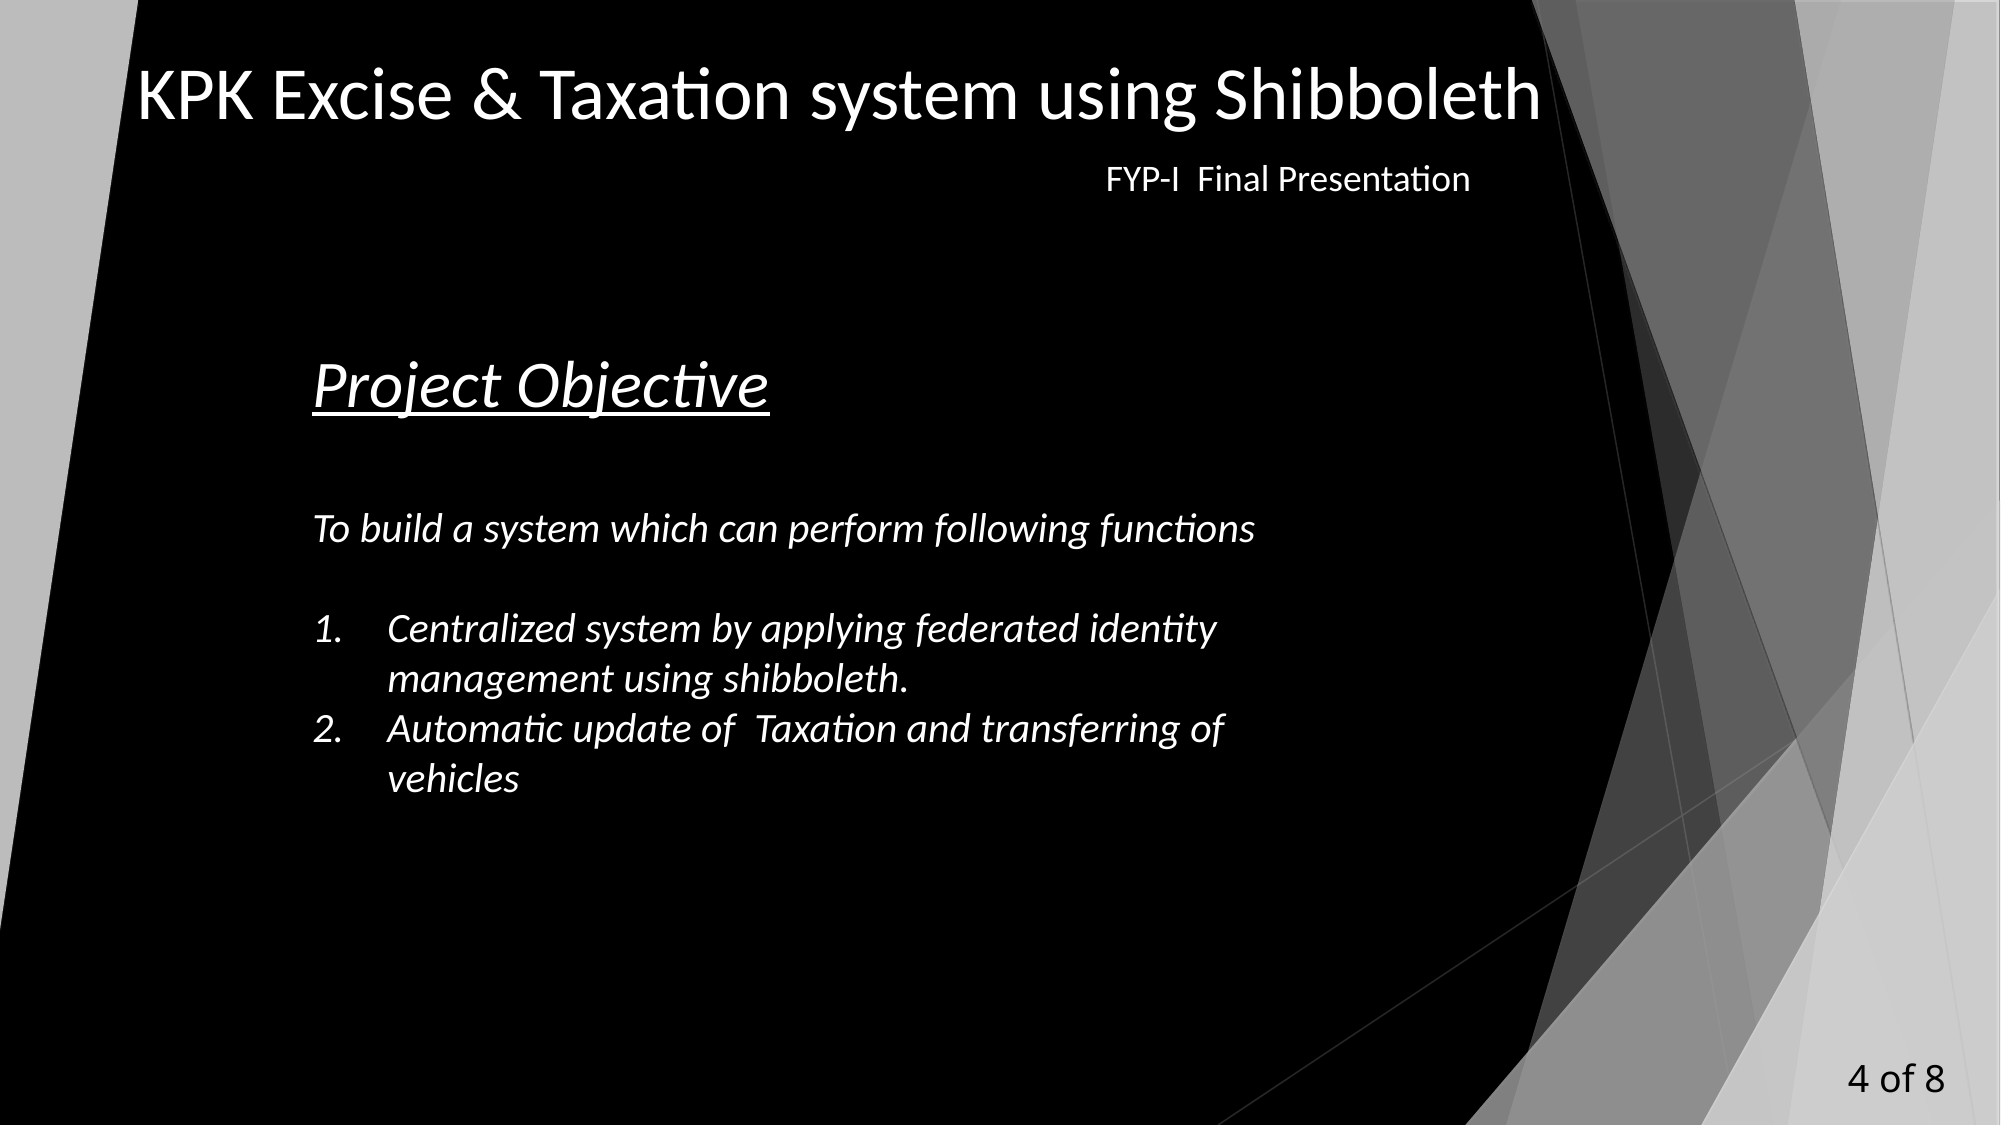

KPK Excise & Taxation system using Shibboleth
FYP-I Final Presentation
Project Objective
To build a system which can perform following functions
Centralized system by applying federated identity management using shibboleth.
Automatic update of Taxation and transferring of vehicles
 4 of 8